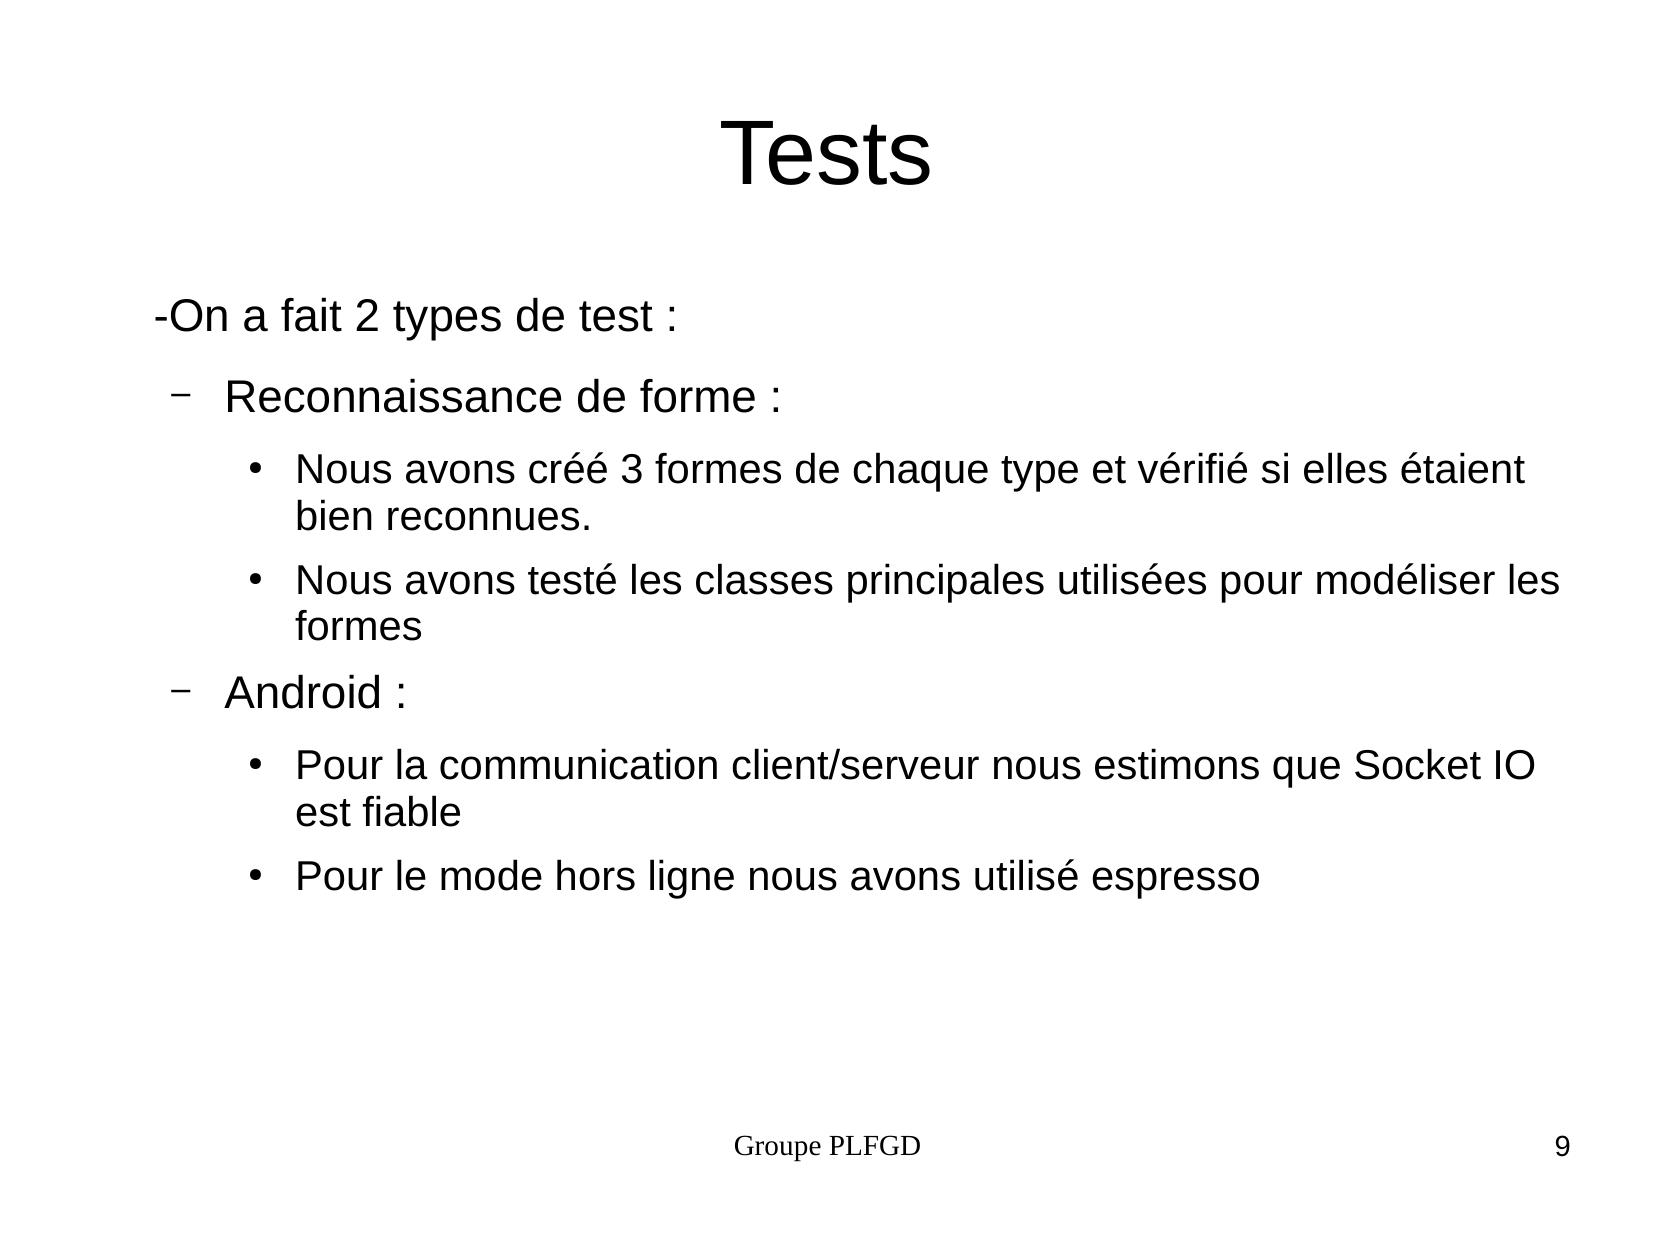

# Tests
-On a fait 2 types de test :
Reconnaissance de forme :
Nous avons créé 3 formes de chaque type et vérifié si elles étaient bien reconnues.
Nous avons testé les classes principales utilisées pour modéliser les formes
Android :
Pour la communication client/serveur nous estimons que Socket IO est fiable
Pour le mode hors ligne nous avons utilisé espresso
Groupe PLFGD
9